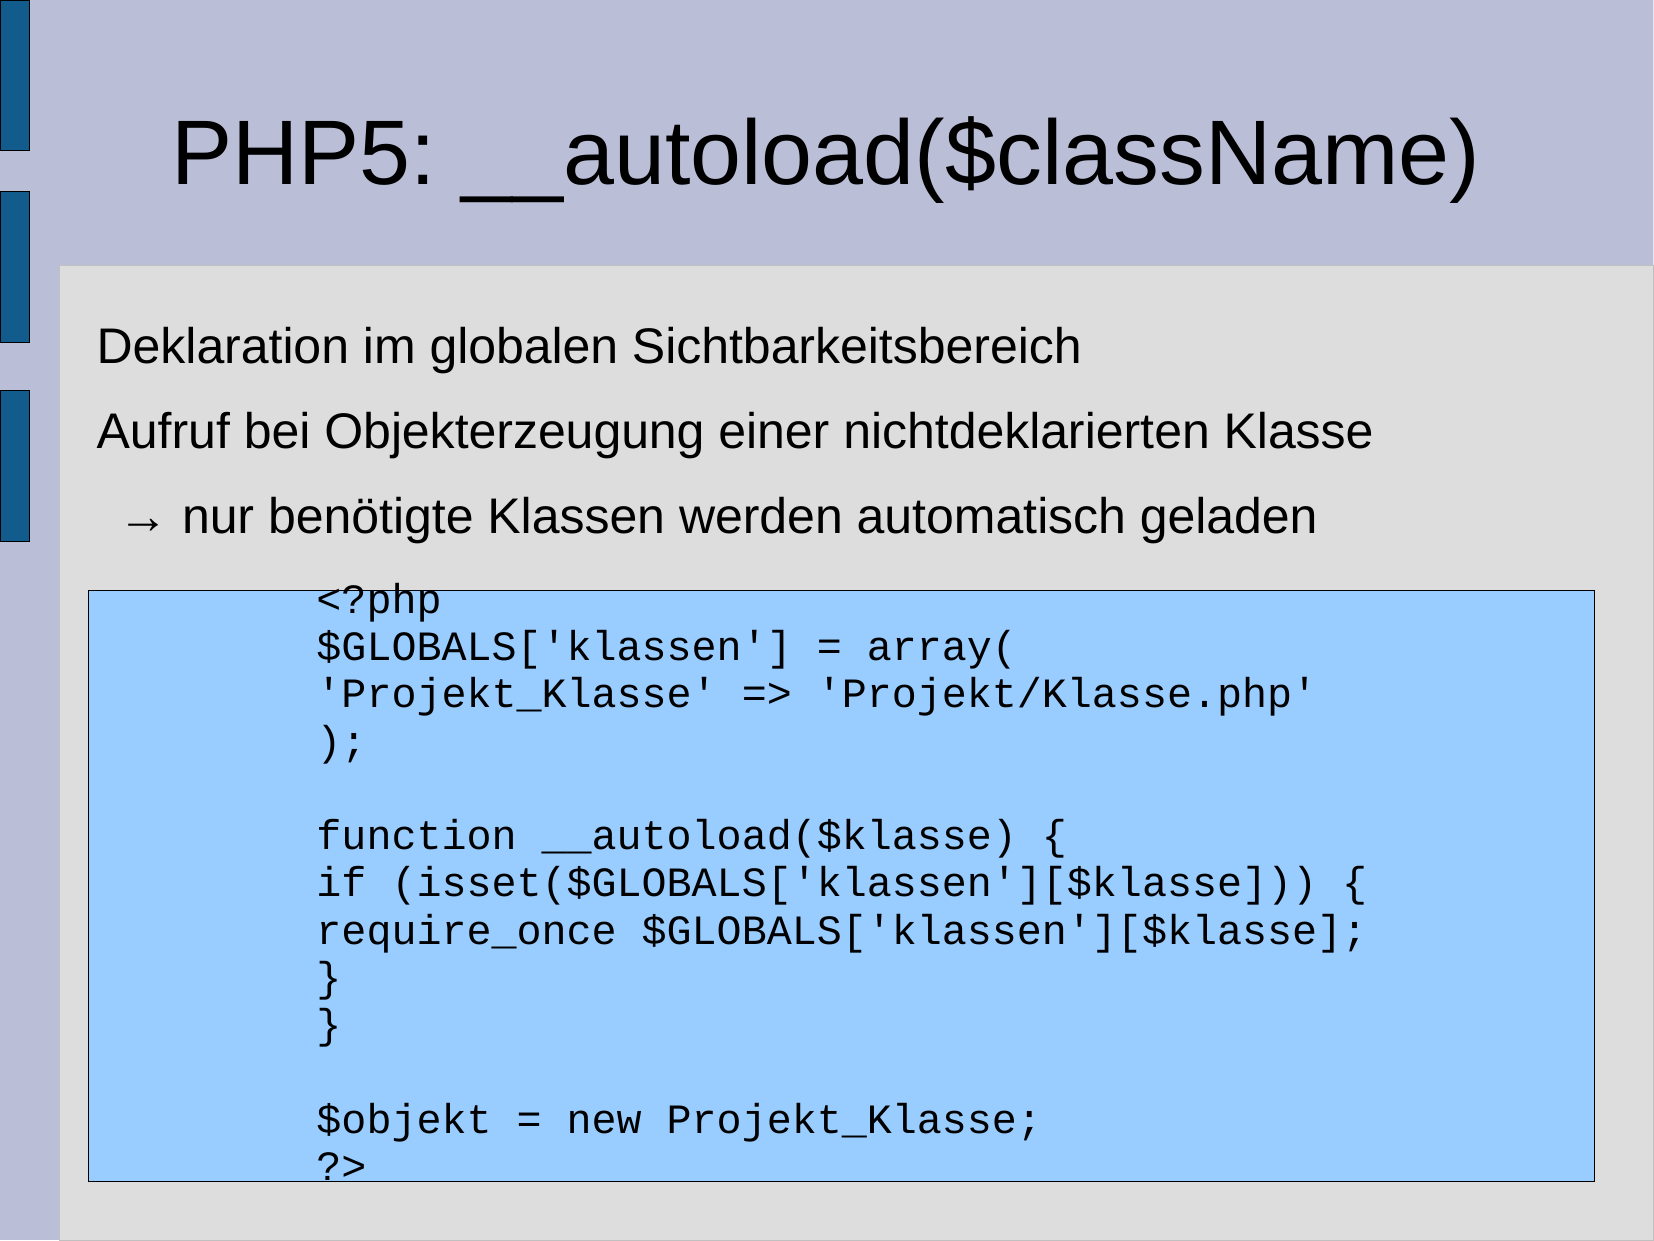

# PHP5: __autoload($className)
 Deklaration im globalen Sichtbarkeitsbereich
 Aufruf bei Objekterzeugung einer nichtdeklarierten Klasse
→ nur benötigte Klassen werden automatisch geladen
<?php
$GLOBALS['klassen'] = array(
'Projekt_Klasse' => 'Projekt/Klasse.php'
);
function __autoload($klasse) {
if (isset($GLOBALS['klassen'][$klasse])) {
require_once $GLOBALS['klassen'][$klasse];
}
}
$objekt = new Projekt_Klasse;
?>